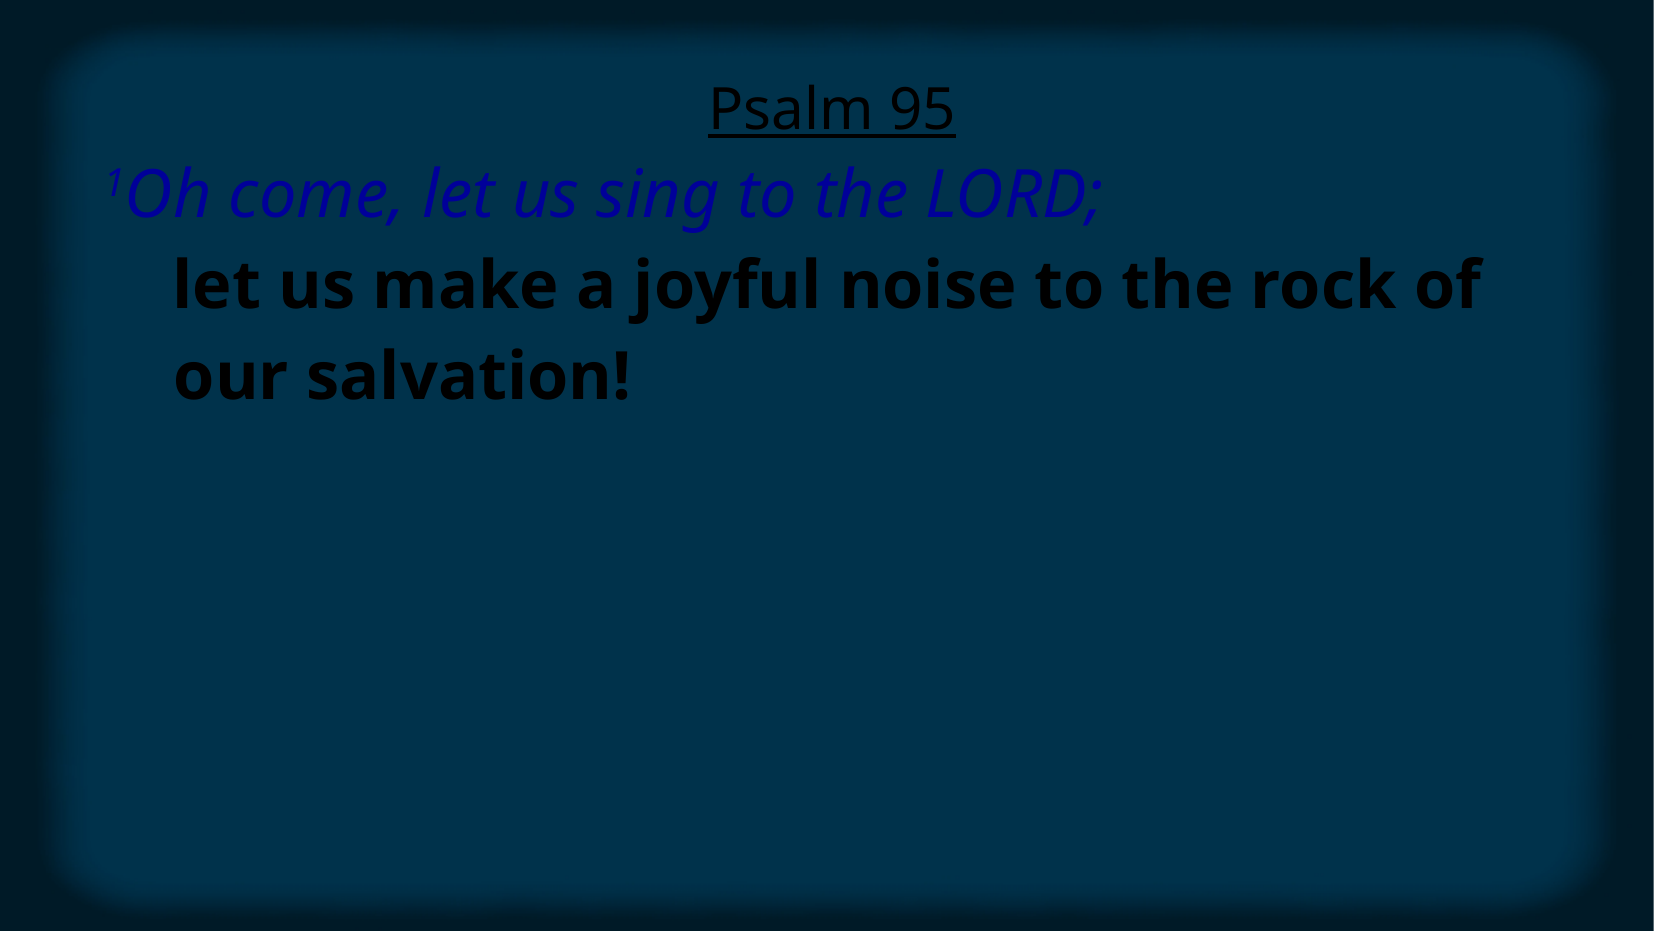

Psalm 95
1Oh come, let us sing to the LORD;
 let us make a joyful noise to the rock of
 our salvation!